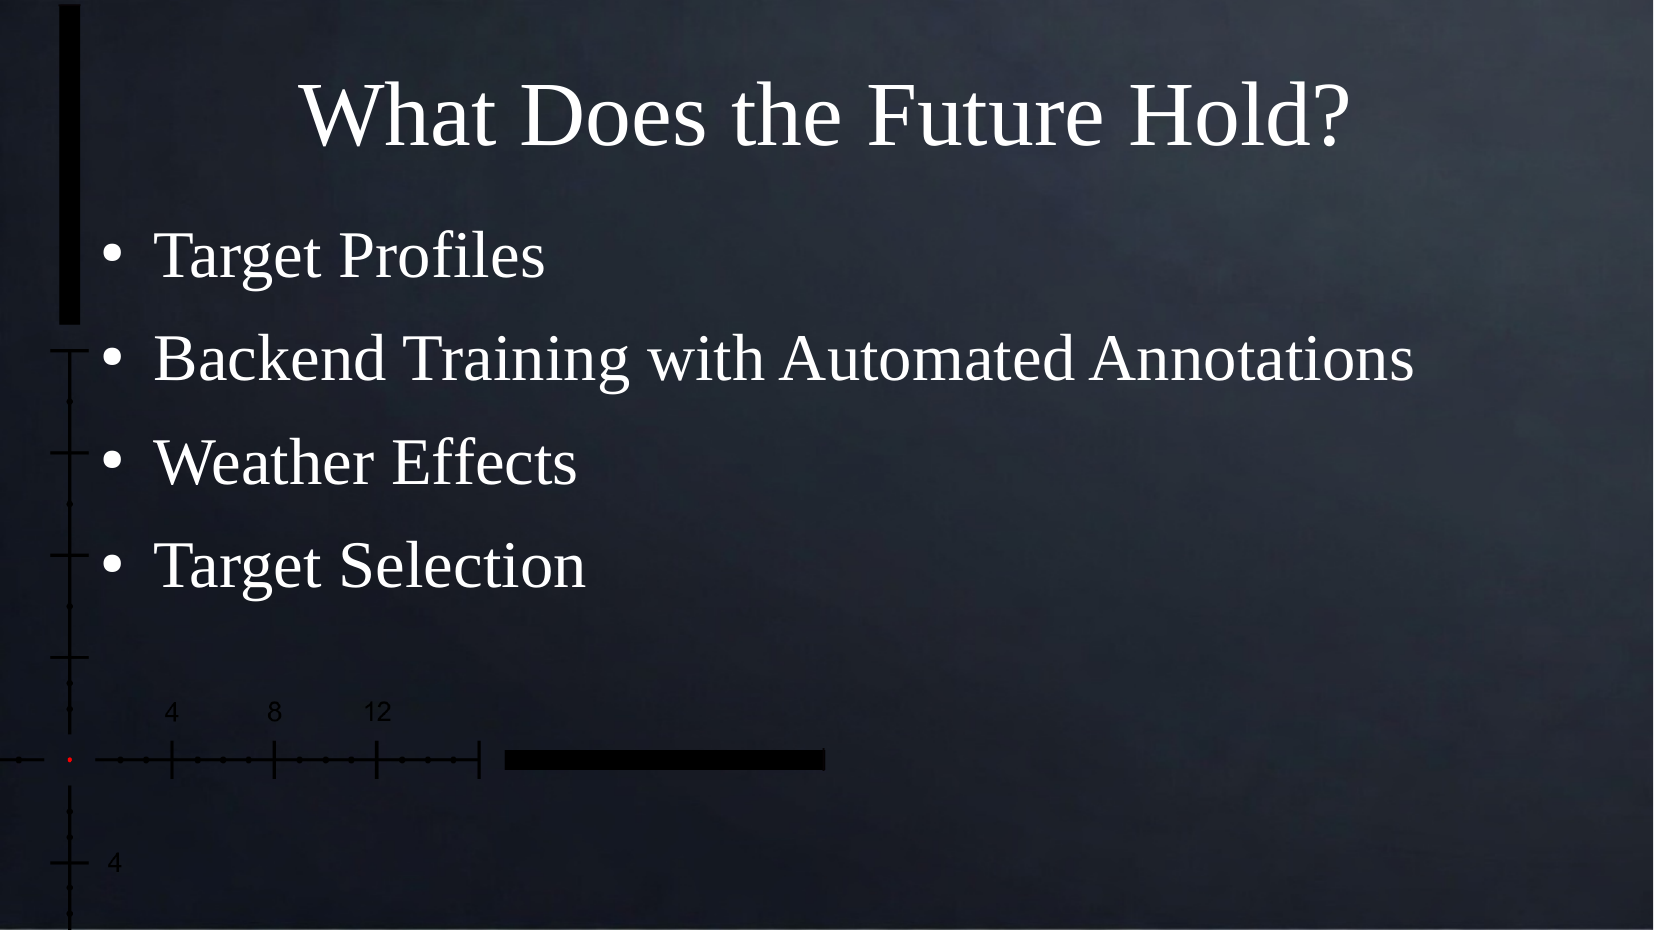

# What Does the Future Hold?
Target Profiles
Backend Training with Automated Annotations
Weather Effects
Target Selection